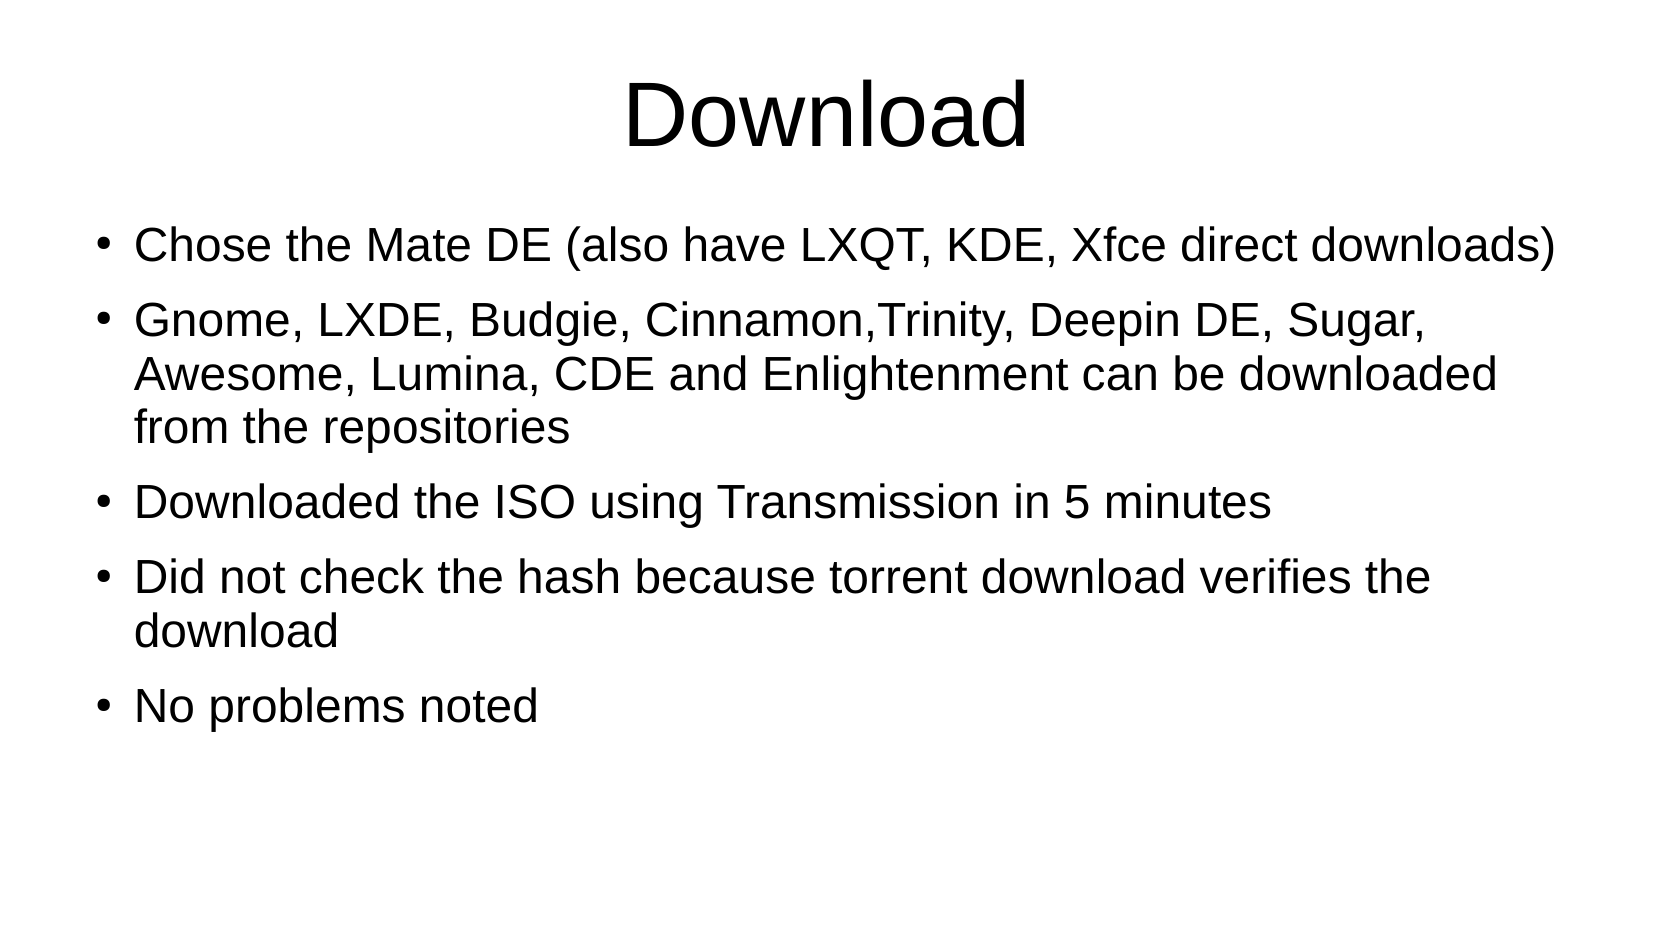

# Download
Chose the Mate DE (also have LXQT, KDE, Xfce direct downloads)
Gnome, LXDE, Budgie, Cinnamon,Trinity, Deepin DE, Sugar, Awesome, Lumina, CDE and Enlightenment can be downloaded from the repositories
Downloaded the ISO using Transmission in 5 minutes
Did not check the hash because torrent download verifies the download
No problems noted